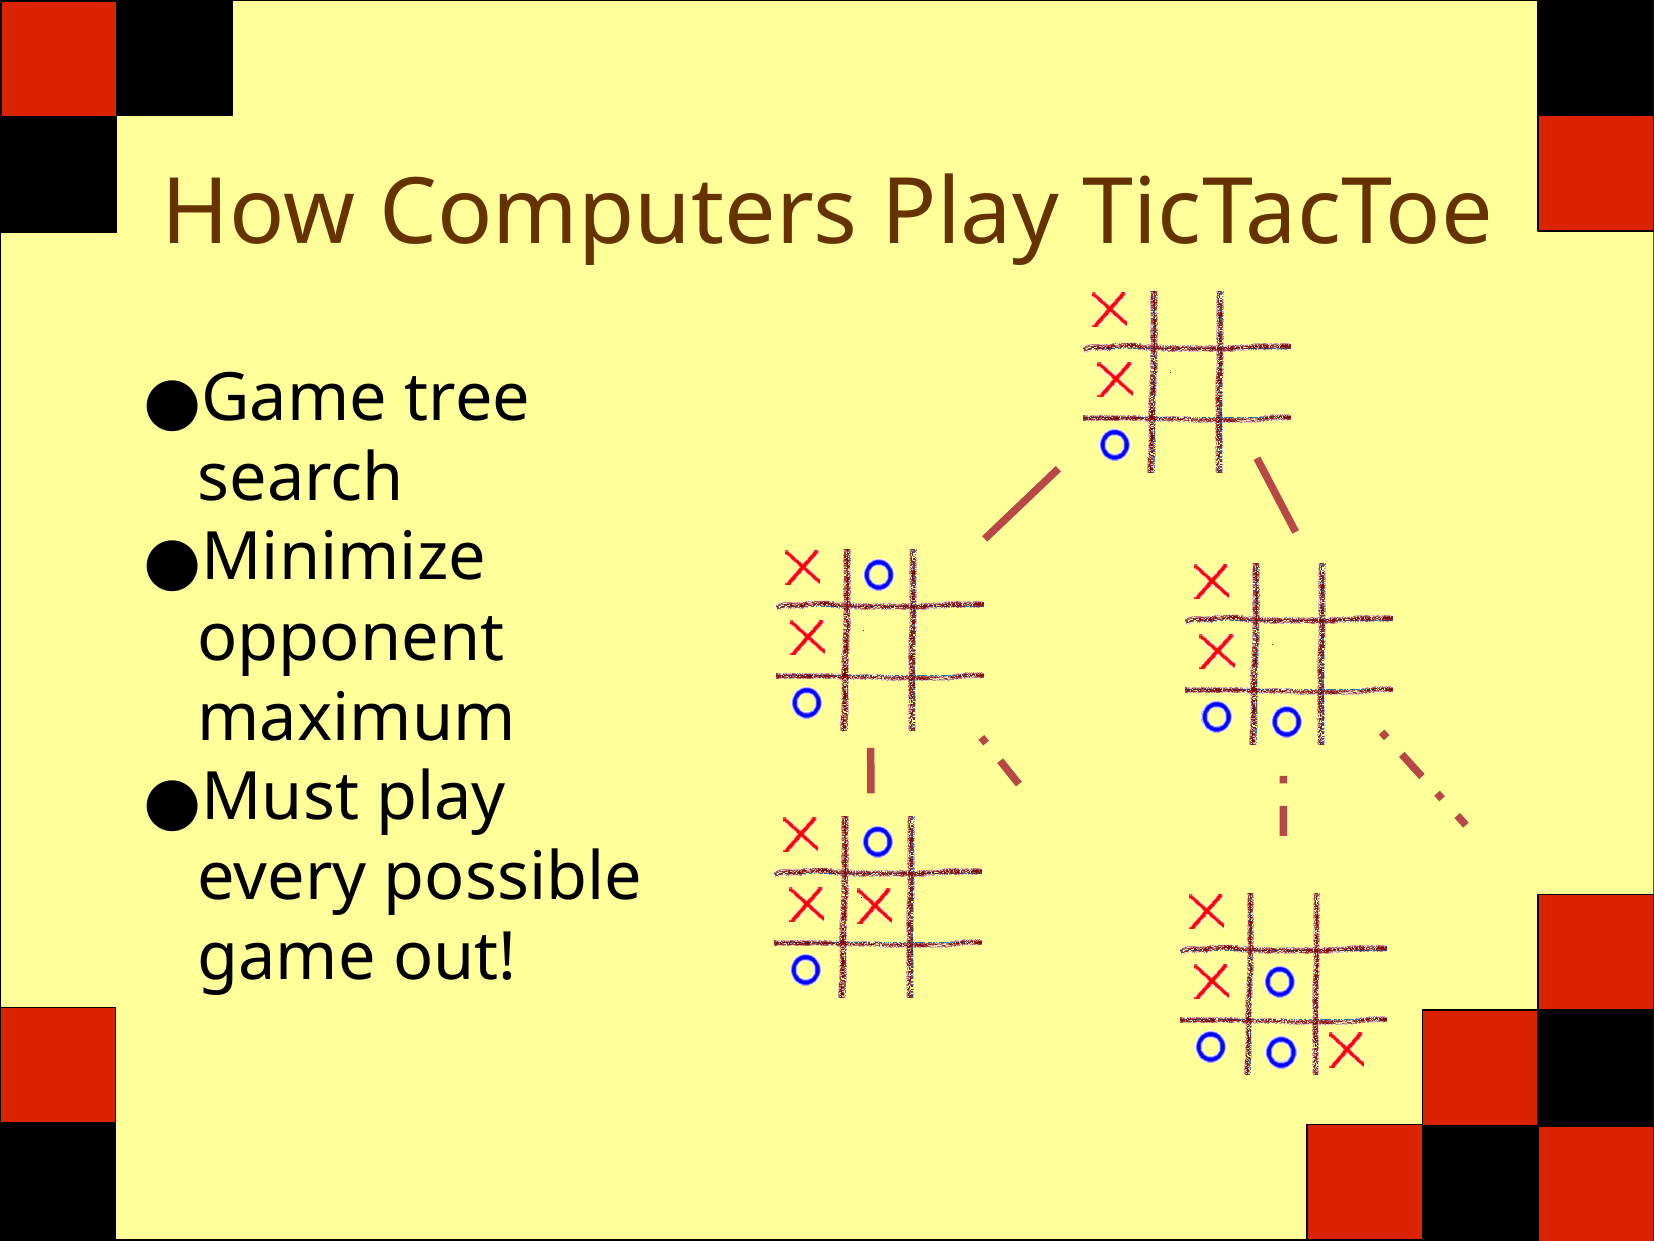

How Computers Play Tic­Tac­Toe
Game tree search
Minimize opponent maximum
Must play every possible game out!